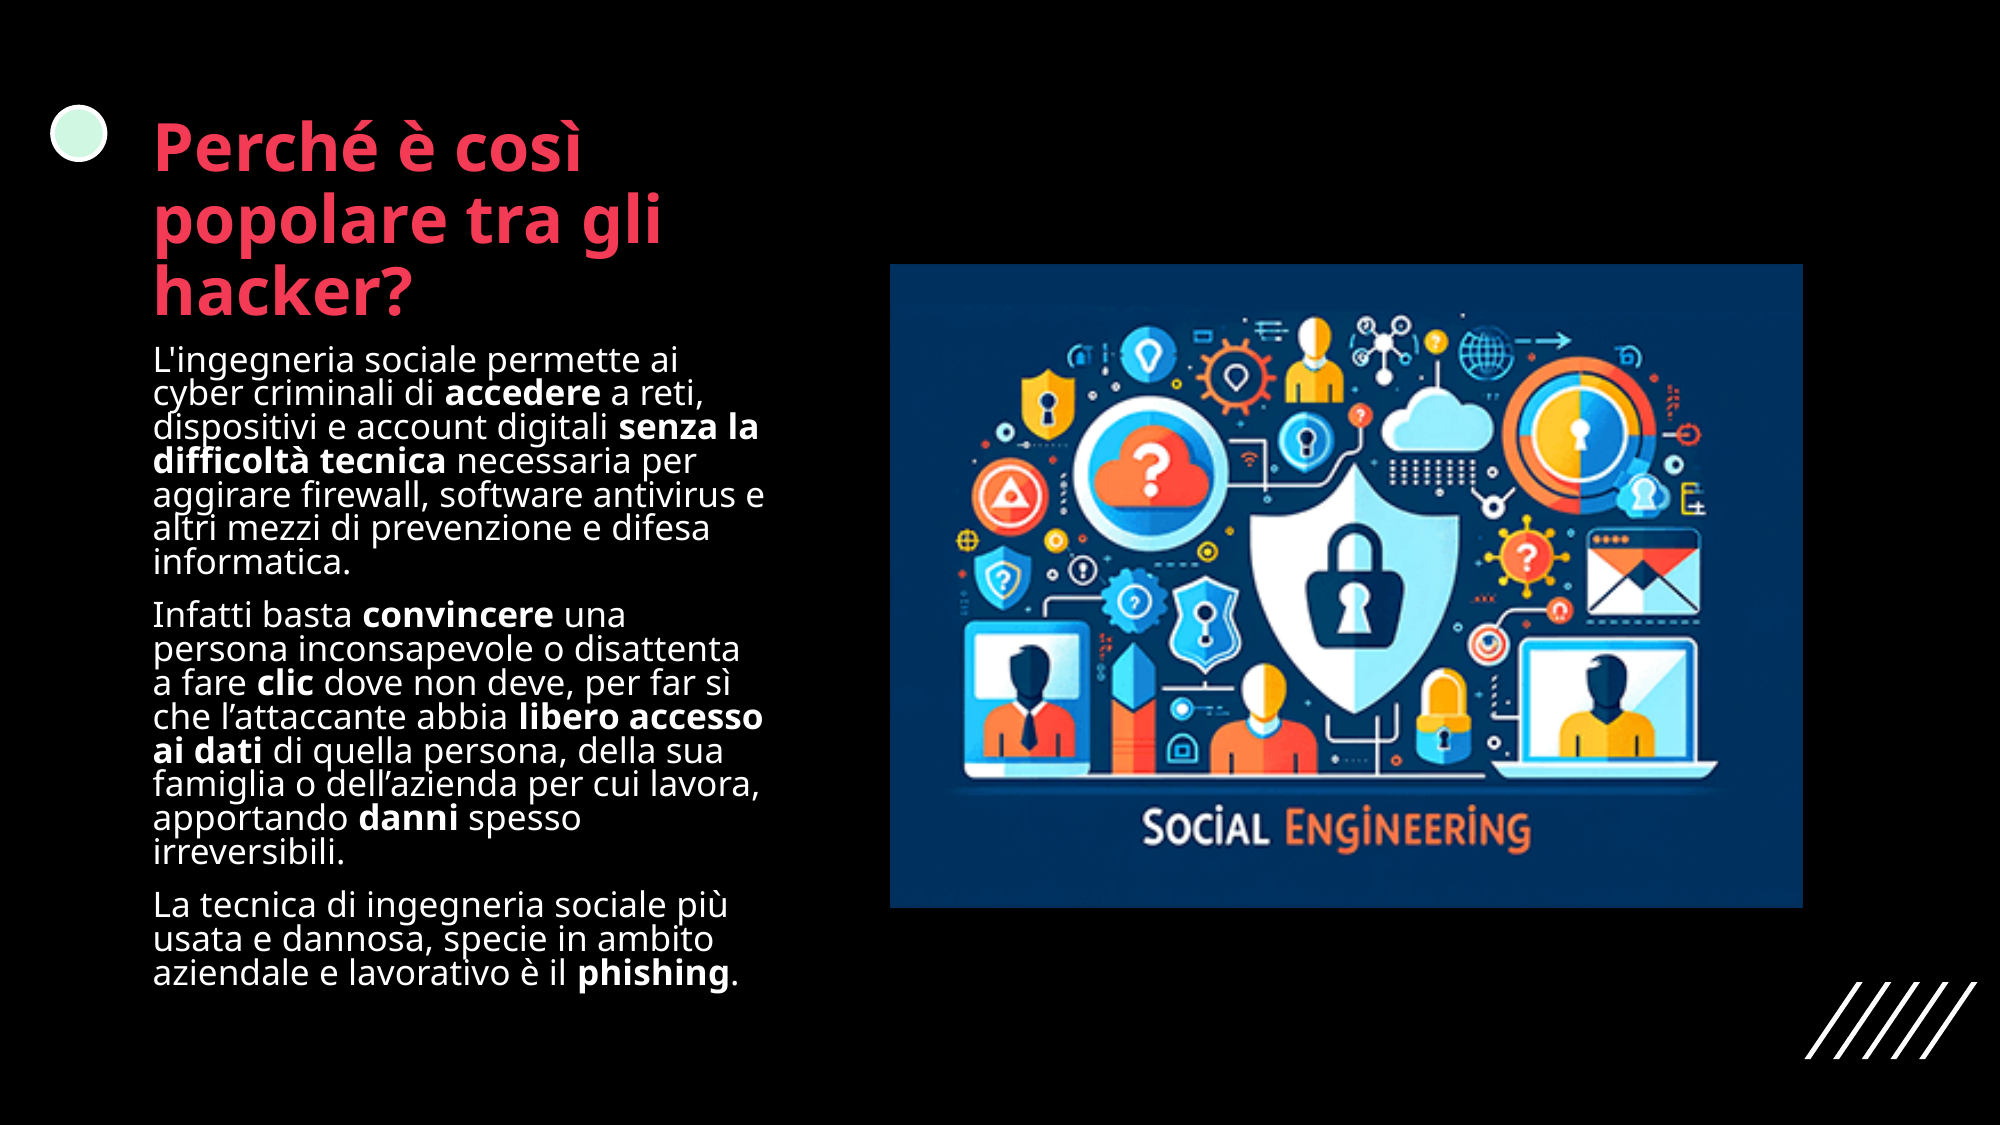

# Perché è così popolare tra gli hacker?
L'ingegneria sociale permette ai cyber criminali di accedere a reti, dispositivi e account digitali senza la difficoltà tecnica necessaria per aggirare firewall, software antivirus e altri mezzi di prevenzione e difesa informatica.
Infatti basta convincere una persona inconsapevole o disattenta a fare clic dove non deve, per far sì che l’attaccante abbia libero accesso ai dati di quella persona, della sua famiglia o dell’azienda per cui lavora, apportando danni spesso irreversibili.
La tecnica di ingegneria sociale più usata e dannosa, specie in ambito aziendale e lavorativo è il phishing.